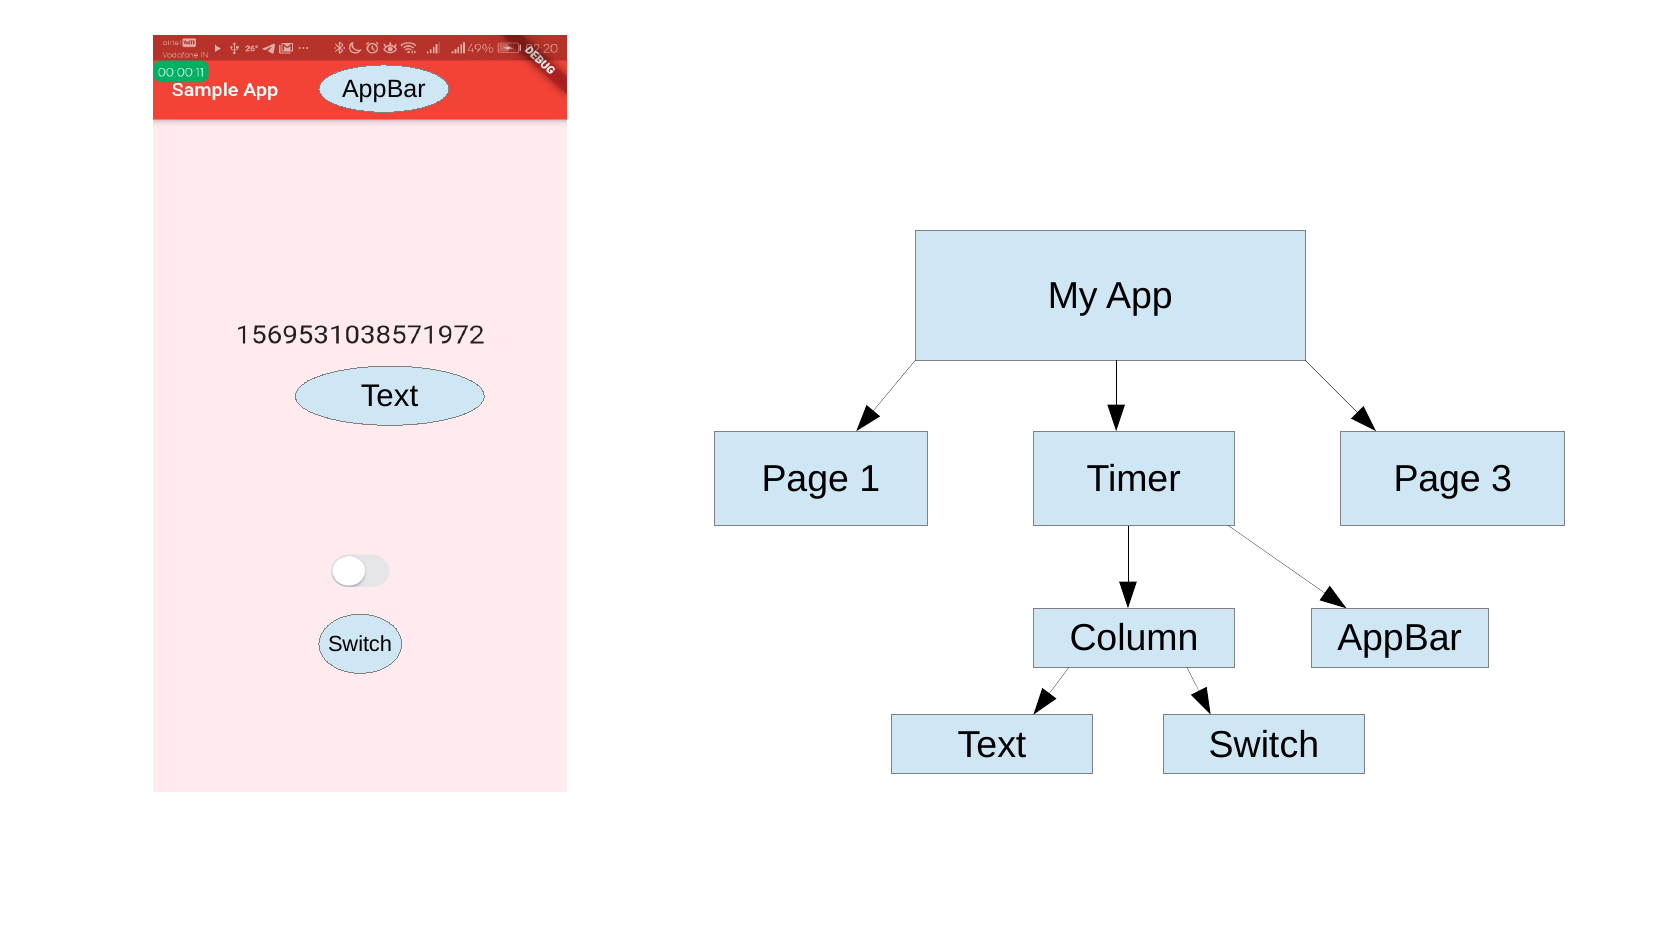

AppBar
My App
Text
Page 1
Timer
Page 3
Column
AppBar
Switch
Text
Switch